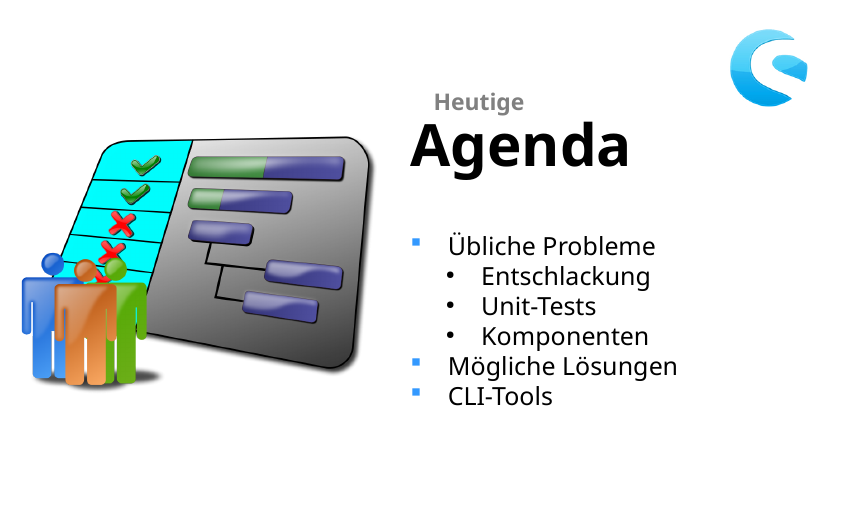

# Heutige
Agenda
Übliche Probleme
Entschlackung
Unit-Tests
Komponenten
Mögliche Lösungen
CLI-Tools
Rekord
> 4500 LOC